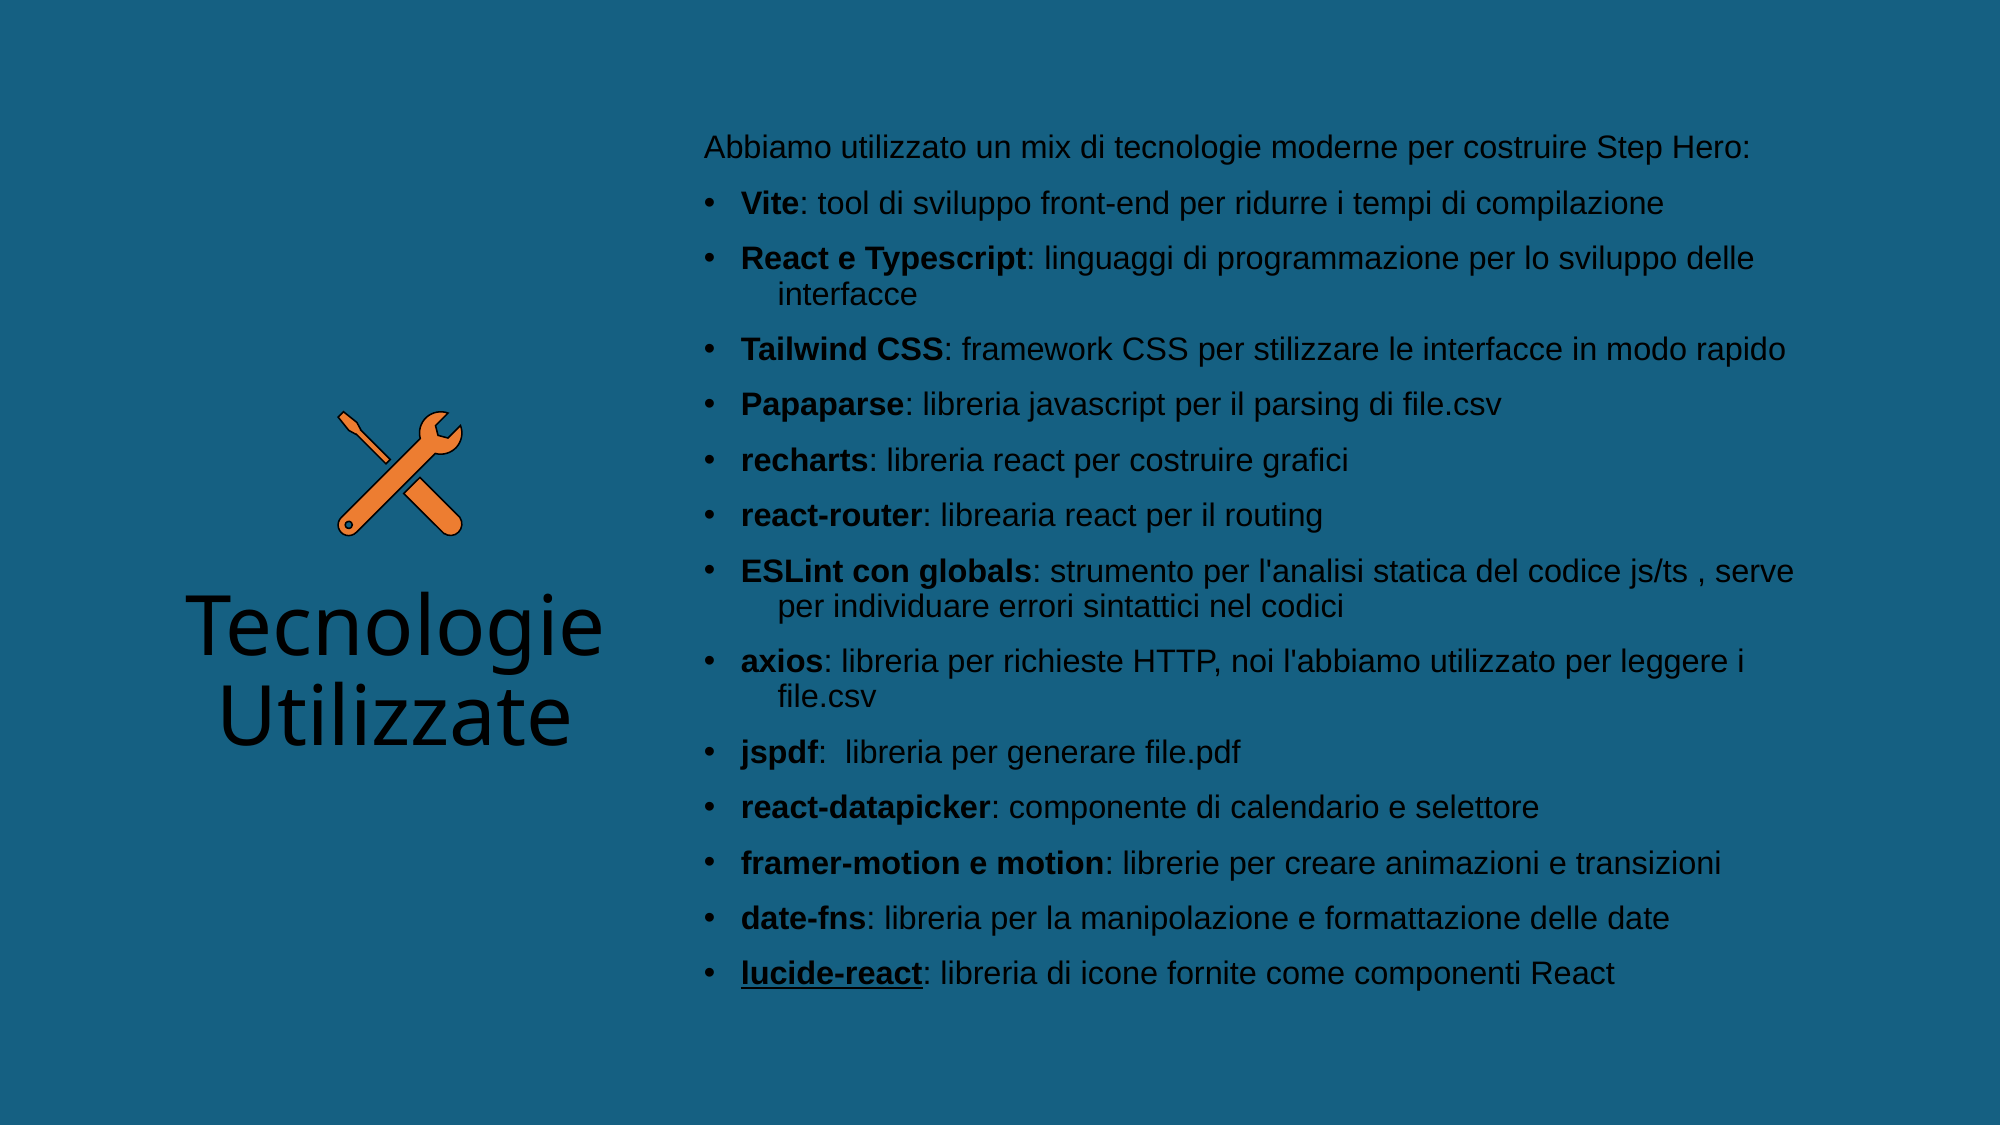

Abbiamo utilizzato un mix di tecnologie moderne per costruire Step Hero:
Vite: tool di sviluppo front-end per ridurre i tempi di compilazione
React e Typescript: linguaggi di programmazione per lo sviluppo delle interfacce
Tailwind CSS: framework CSS per stilizzare le interfacce in modo rapido
Papaparse: libreria javascript per il parsing di file.csv
recharts: libreria react per costruire grafici
react-router: librearia react per il routing
ESLint con globals: strumento per l'analisi statica del codice js/ts , serve per individuare errori sintattici nel codici
axios: libreria per richieste HTTP, noi l'abbiamo utilizzato per leggere i file.csv
jspdf: libreria per generare file.pdf
react-datapicker: componente di calendario e selettore
framer-motion e motion: librerie per creare animazioni e transizioni
date-fns: libreria per la manipolazione e formattazione delle date
lucide-react: libreria di icone fornite come componenti React
# Tecnologie Utilizzate